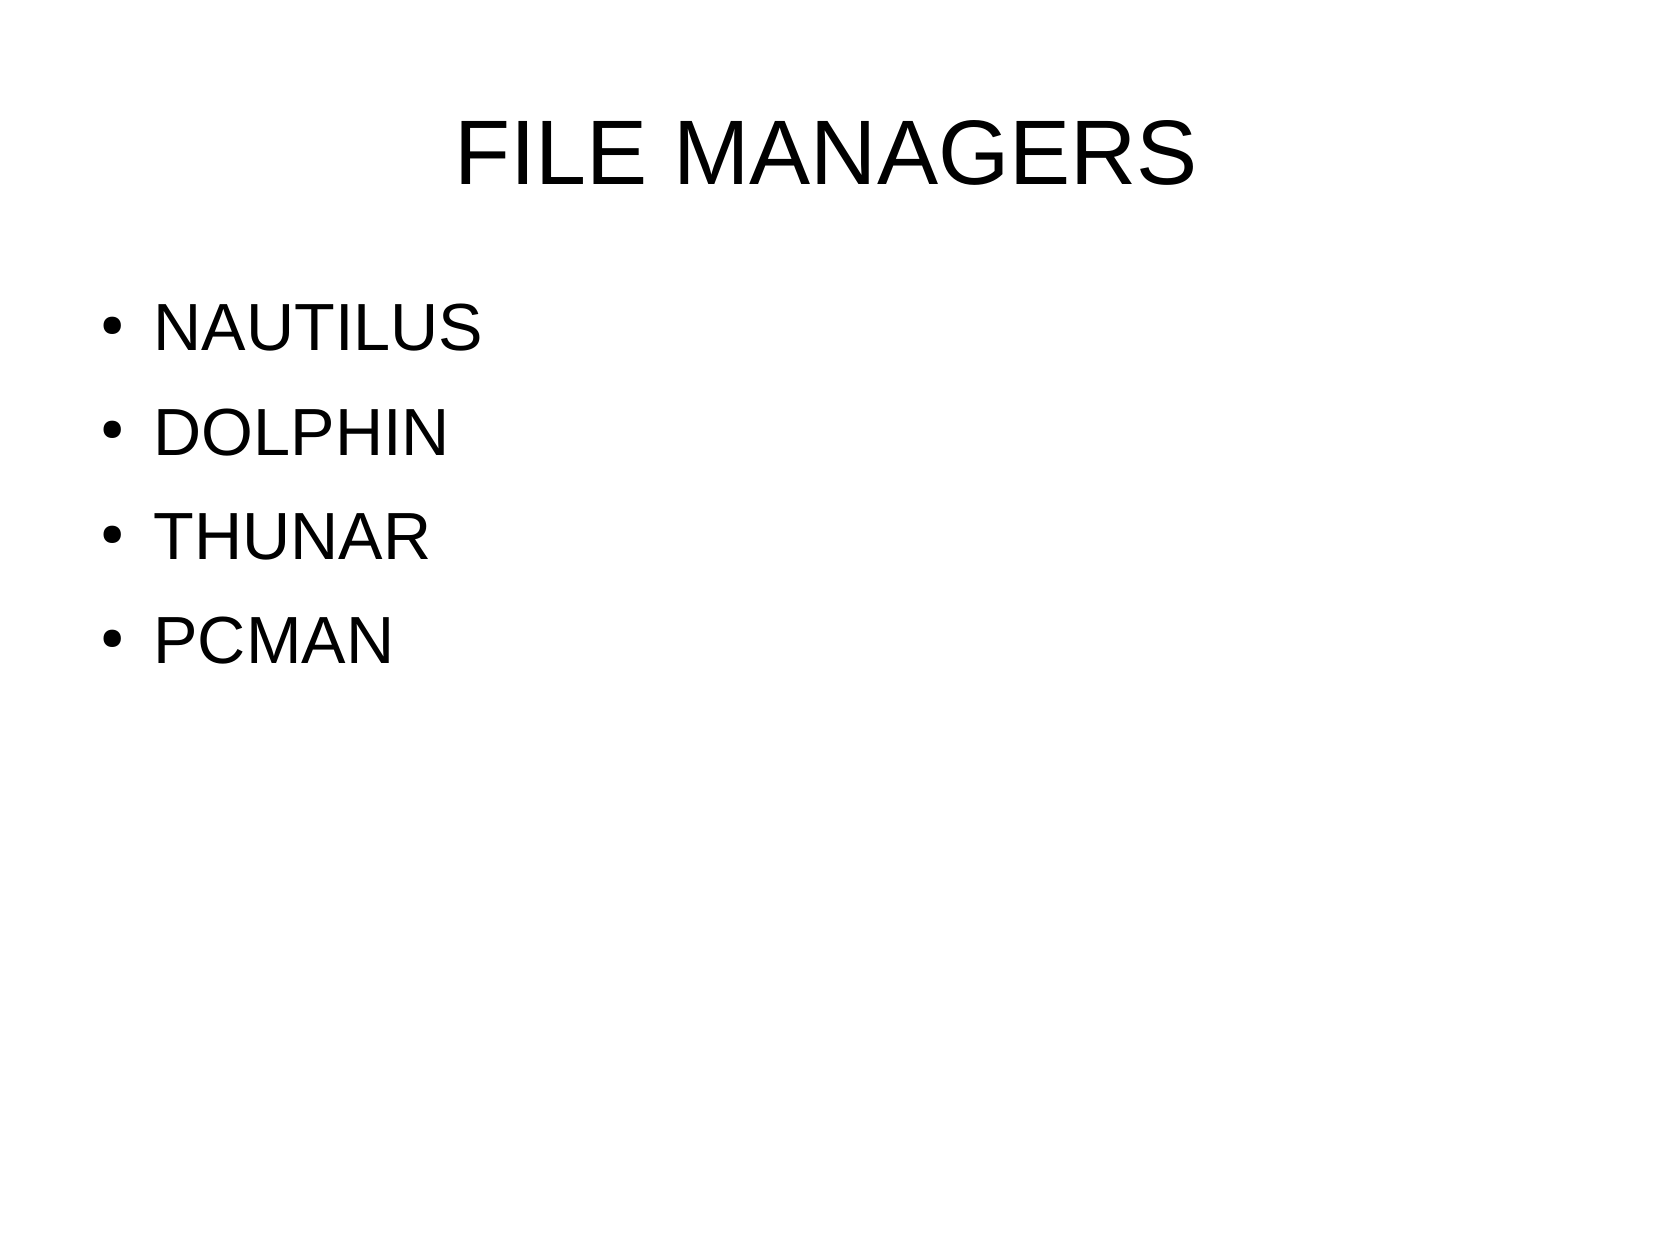

# FILE MANAGERS
NAUTILUS
DOLPHIN
THUNAR
PCMAN